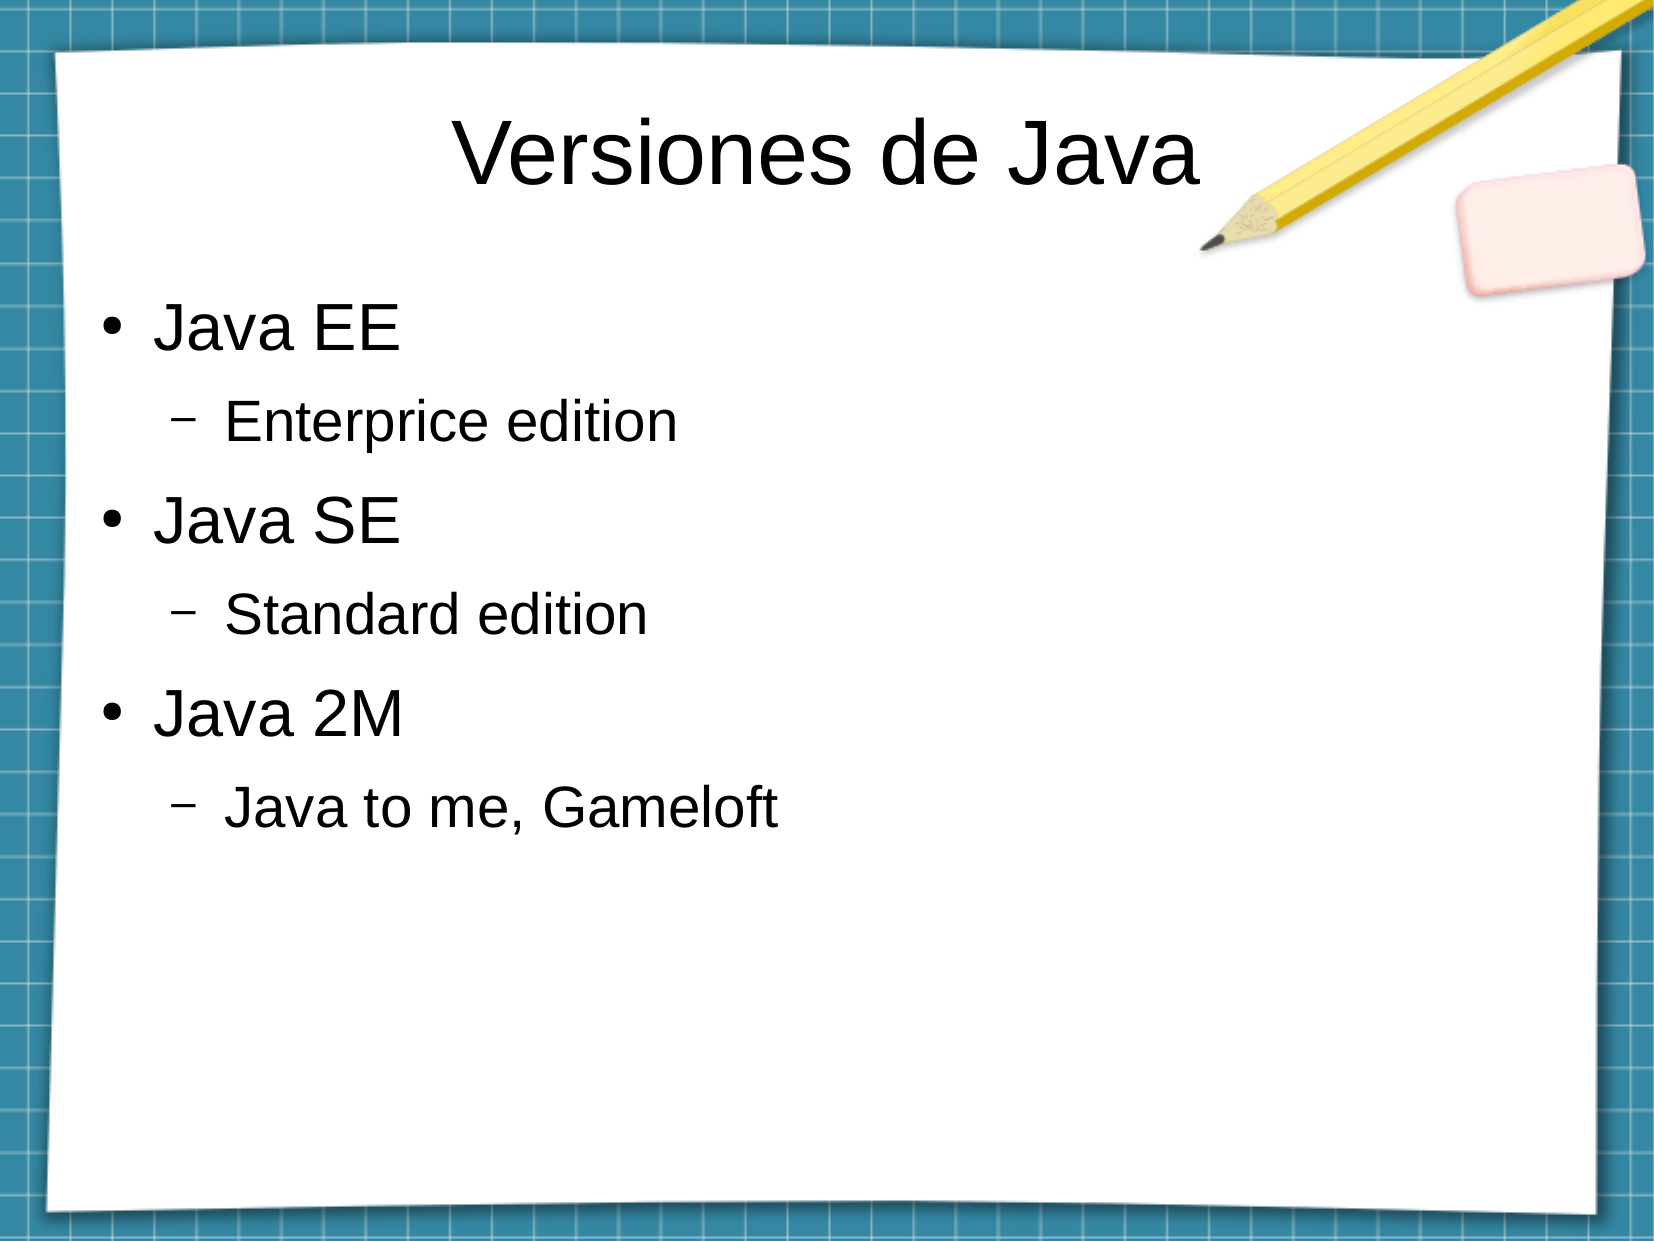

# Versiones de Java
Java EE
Enterprice edition
Java SE
Standard edition
Java 2M
Java to me, Gameloft